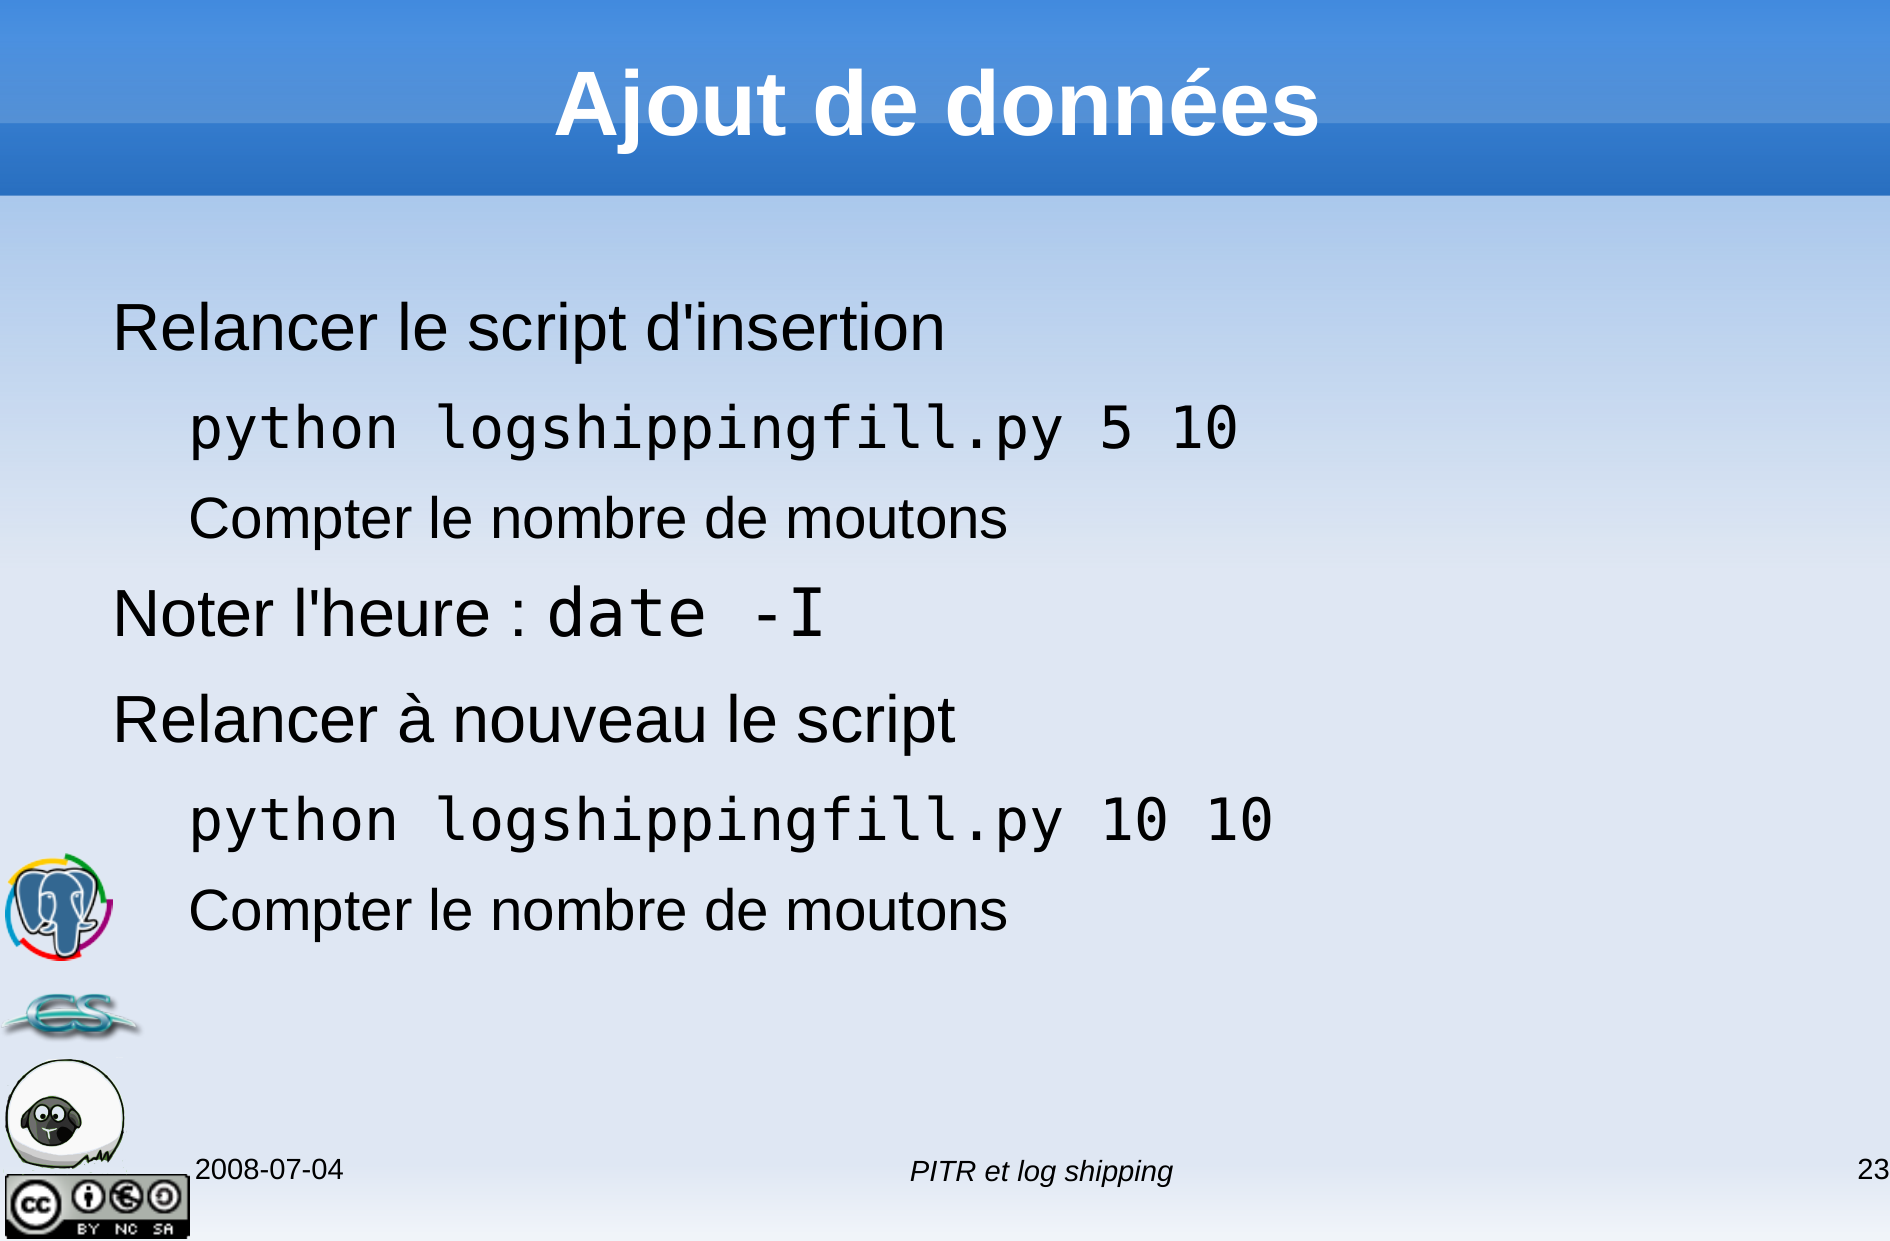

# Ajout de données
Relancer le script d'insertion
python logshippingfill.py 5 10
Compter le nombre de moutons
Noter l'heure : date -I
Relancer à nouveau le script
python logshippingfill.py 10 10
Compter le nombre de moutons
2008-07-04
23
PITR et log shipping